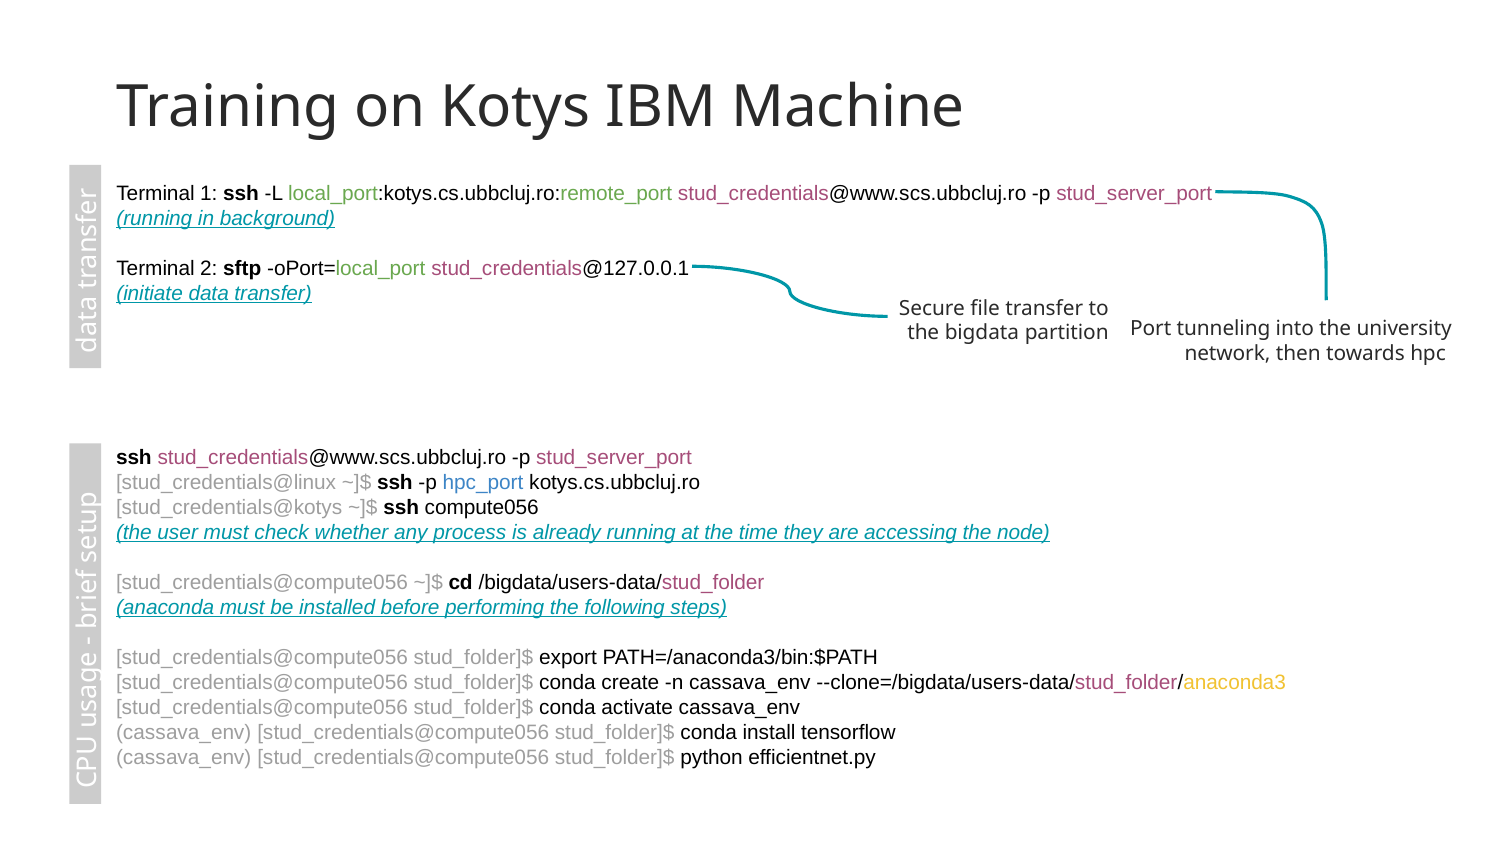

Training on Kotys IBM Machine
Terminal 1: ssh -L local_port:kotys.cs.ubbcluj.ro:remote_port stud_credentials@www.scs.ubbcluj.ro -p stud_server_port
(running in background)
Terminal 2: sftp -oPort=local_port stud_credentials@127.0.0.1
(initiate data transfer)
data transfer
Secure file transfer to the bigdata partition
Port tunneling into the university network, then towards hpc
ssh stud_credentials@www.scs.ubbcluj.ro -p stud_server_port
[stud_credentials@linux ~]$ ssh -p hpc_port kotys.cs.ubbcluj.ro
[stud_credentials@kotys ~]$ ssh compute056
(the user must check whether any process is already running at the time they are accessing the node)
[stud_credentials@compute056 ~]$ cd /bigdata/users-data/stud_folder
(anaconda must be installed before performing the following steps)
[stud_credentials@compute056 stud_folder]$ export PATH=/anaconda3/bin:$PATH
[stud_credentials@compute056 stud_folder]$ conda create -n cassava_env --clone=/bigdata/users-data/stud_folder/anaconda3
[stud_credentials@compute056 stud_folder]$ conda activate cassava_env
(cassava_env) [stud_credentials@compute056 stud_folder]$ conda install tensorflow
(cassava_env) [stud_credentials@compute056 stud_folder]$ python efficientnet.py
CPU usage - brief setup